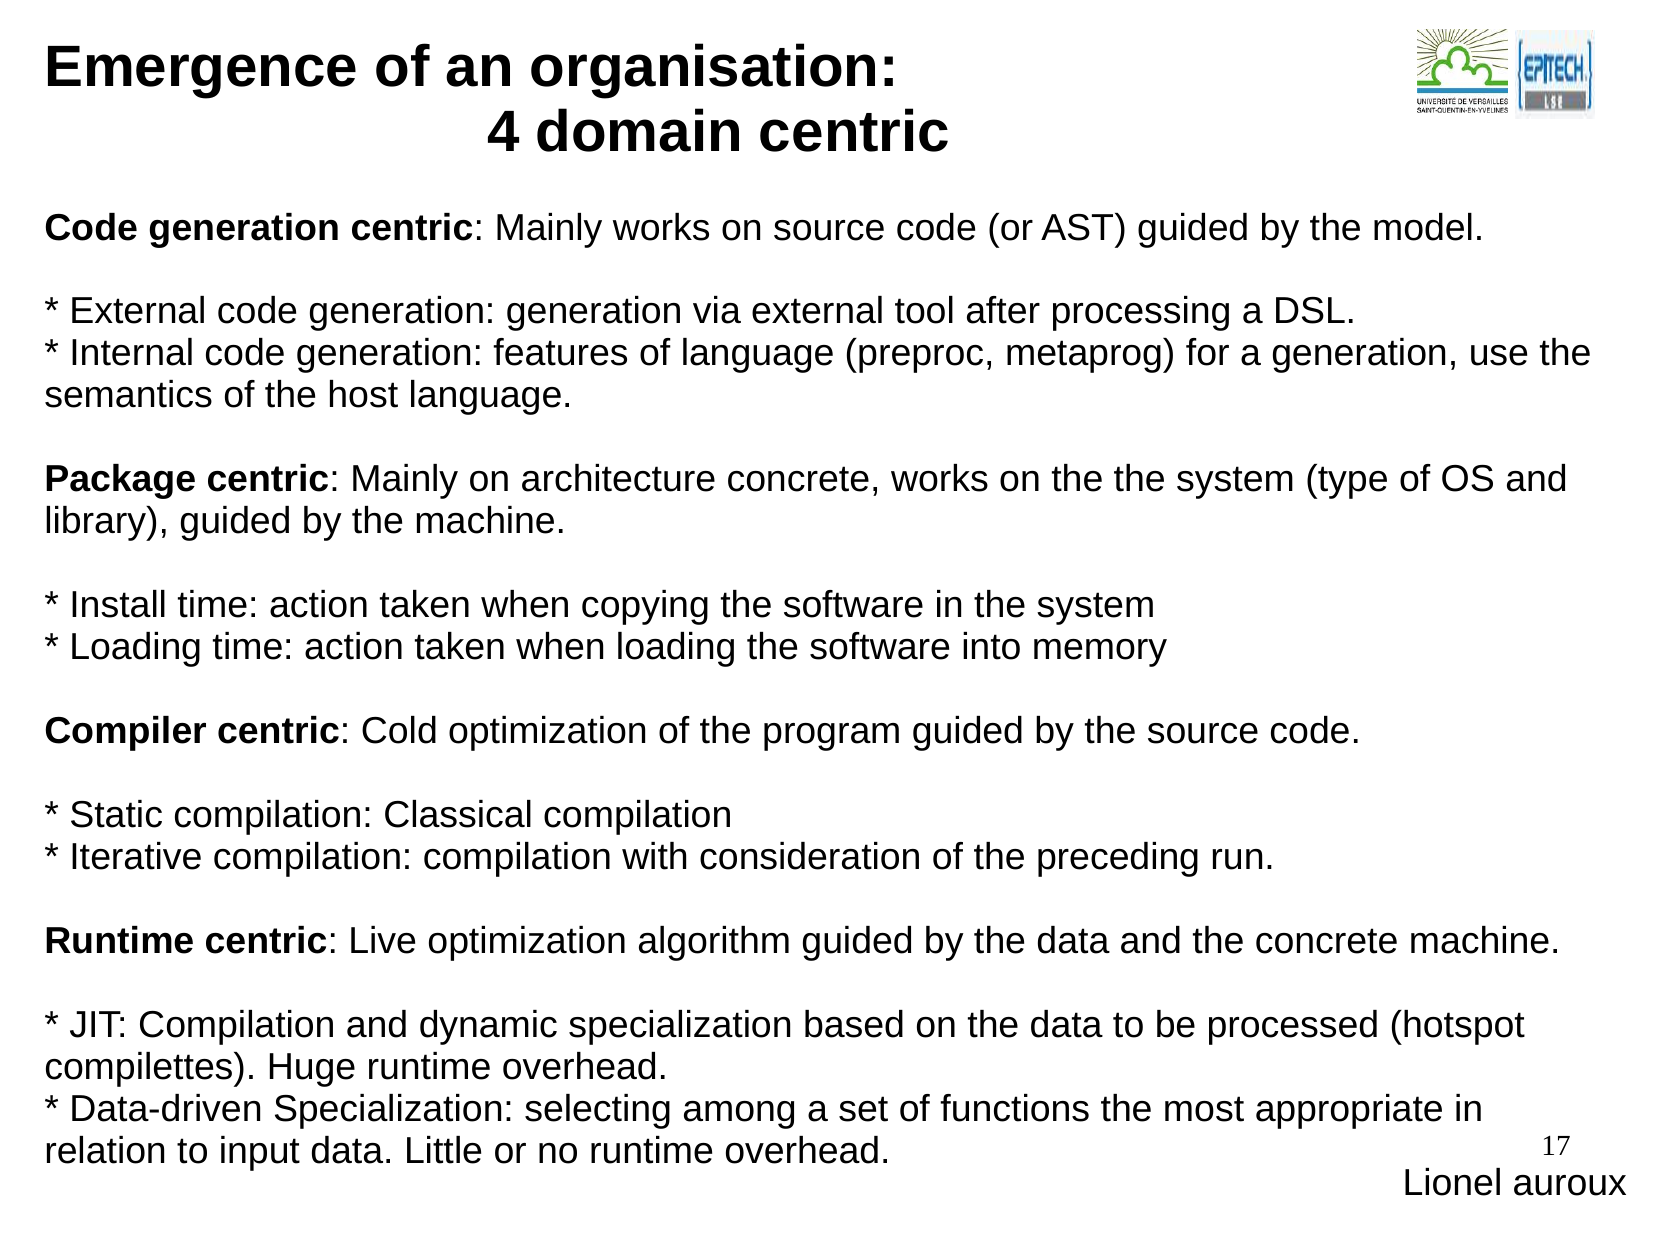

Emergence of an organisation:
						4 domain centric
Code generation centric: Mainly works on source code (or AST) guided by the model.
* External code generation: generation via external tool after processing a DSL.
* Internal code generation: features of language (preproc, metaprog) for a generation, use the semantics of the host language.
Package centric: Mainly on architecture concrete, works on the the system (type of OS and library), guided by the machine.
* Install time: action taken when copying the software in the system
* Loading time: action taken when loading the software into memory
Compiler centric: Cold optimization of the program guided by the source code.
* Static compilation: Classical compilation
* Iterative compilation: compilation with consideration of the preceding run.
Runtime centric: Live optimization algorithm guided by the data and the concrete machine.
* JIT: Compilation and dynamic specialization based on the data to be processed (hotspot compilettes). Huge runtime overhead.
* Data-driven Specialization: selecting among a set of functions the most appropriate in relation to input data. Little or no runtime overhead.
17
Lionel auroux